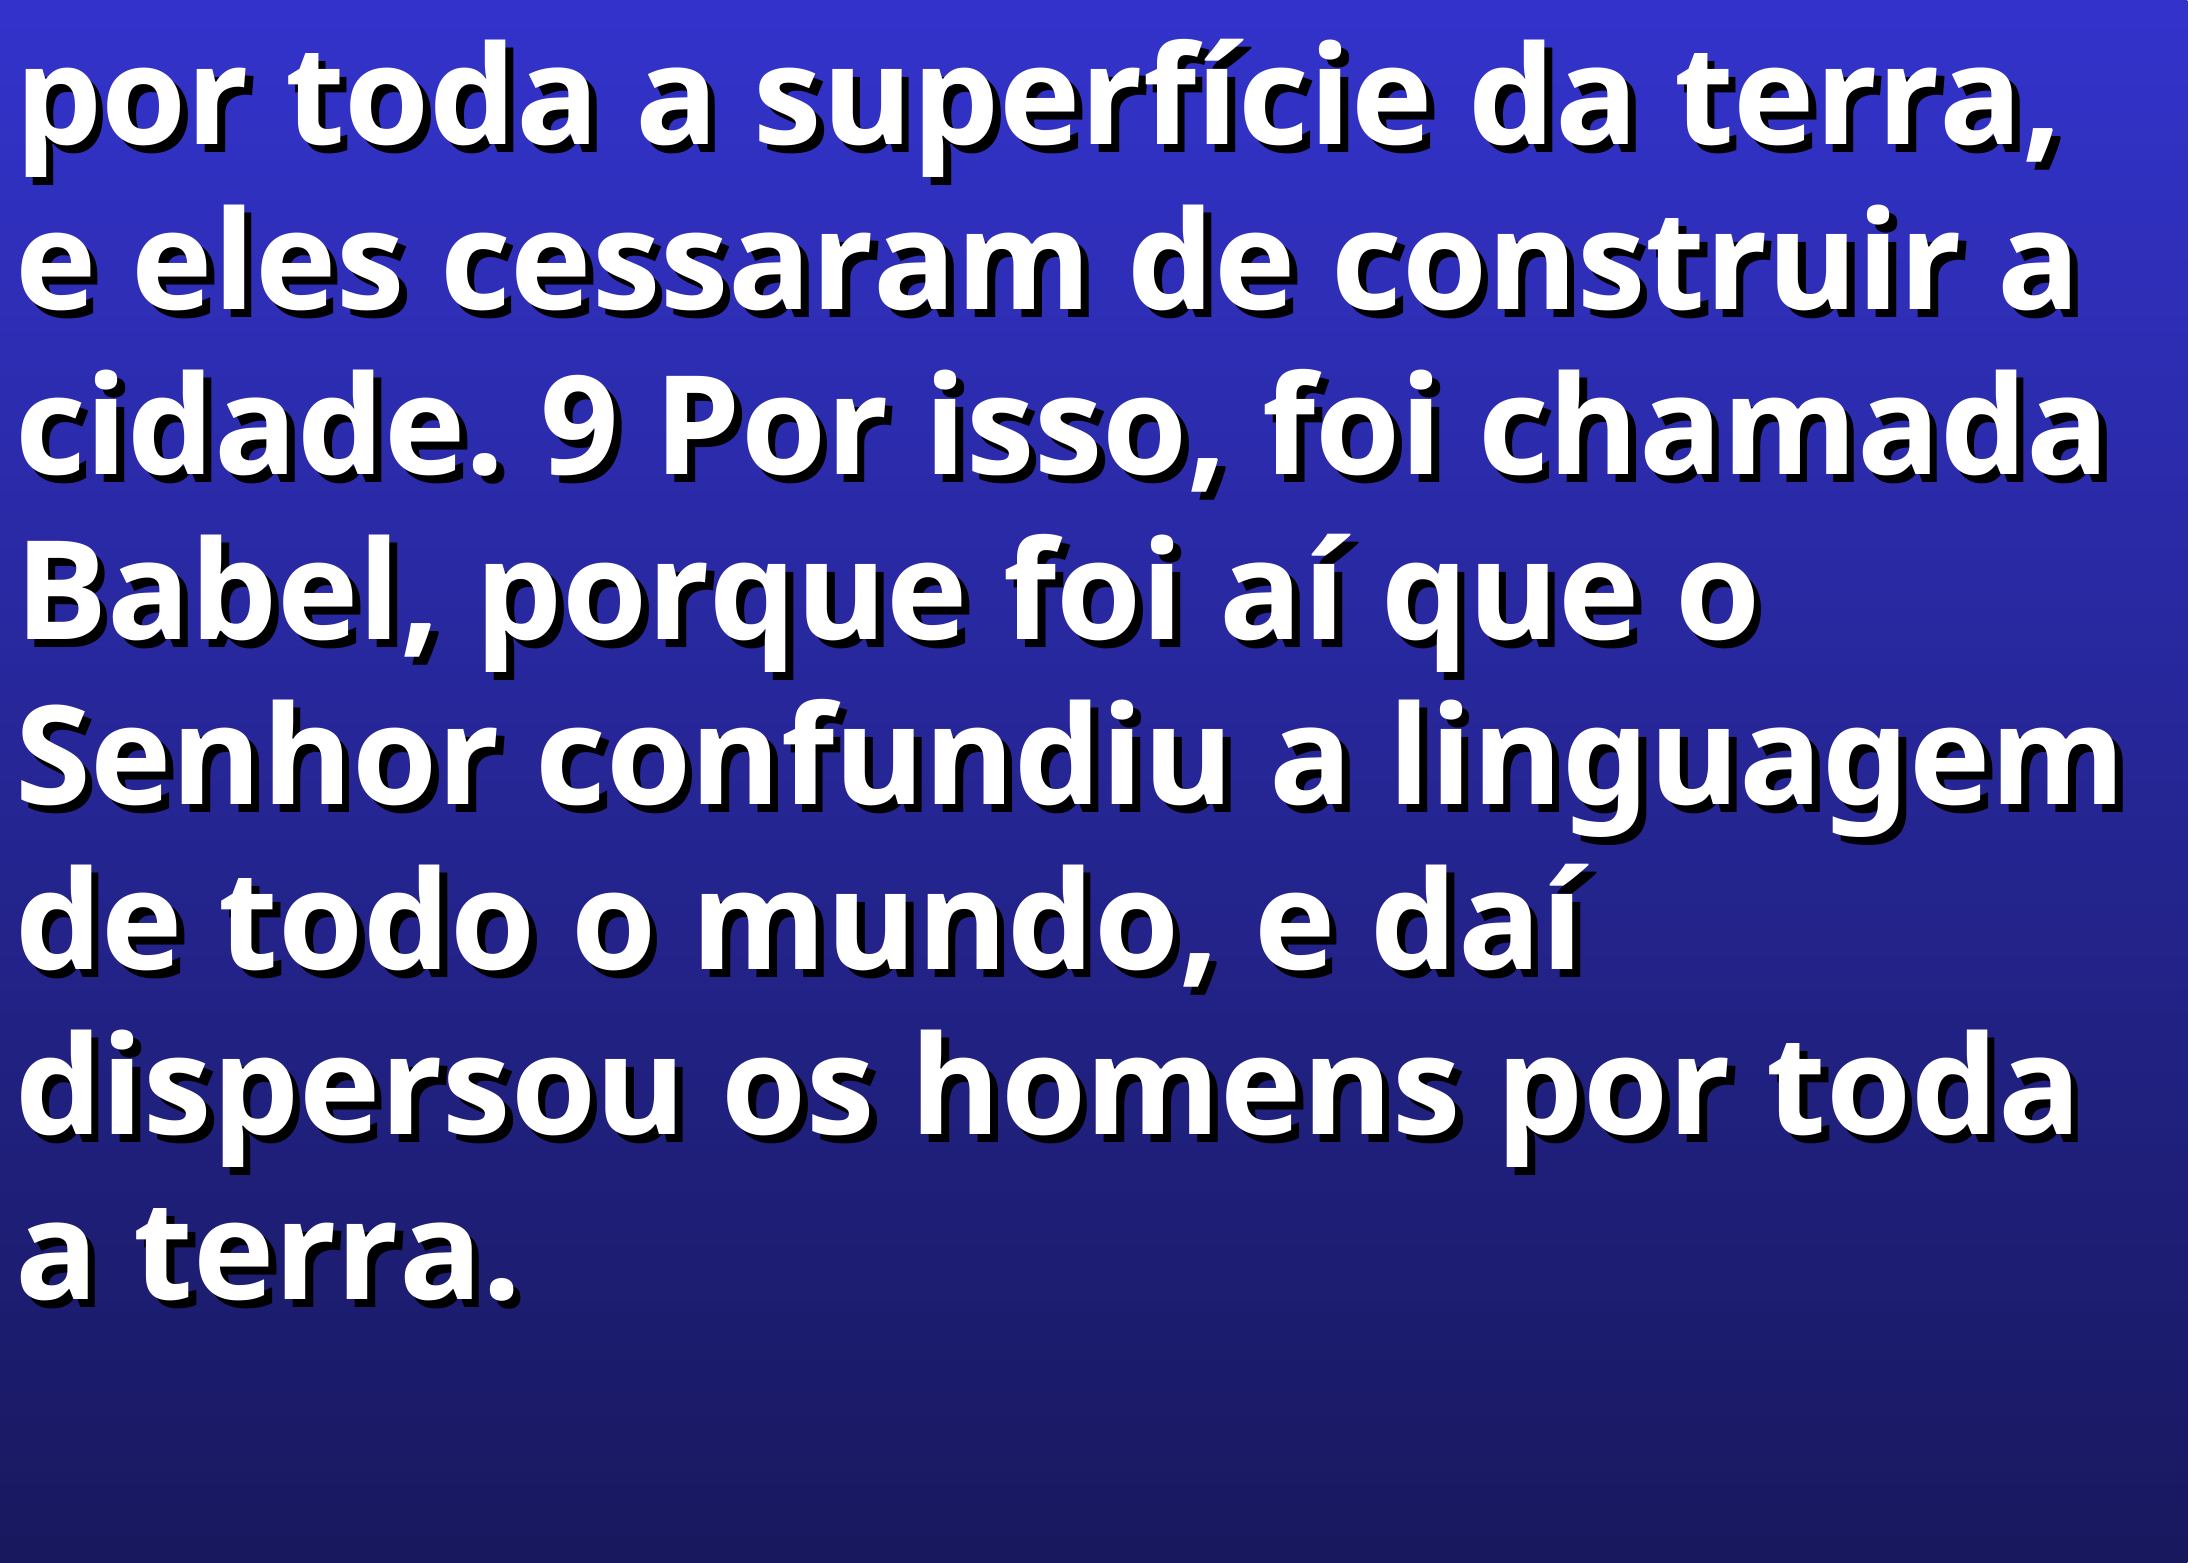

por toda a superfície da terra, e eles cessaram de construir a cidade. 9 Por isso, foi chamada Babel, porque foi aí que o Senhor confundiu a linguagem de todo o mundo, e daí dispersou os homens por toda a terra.